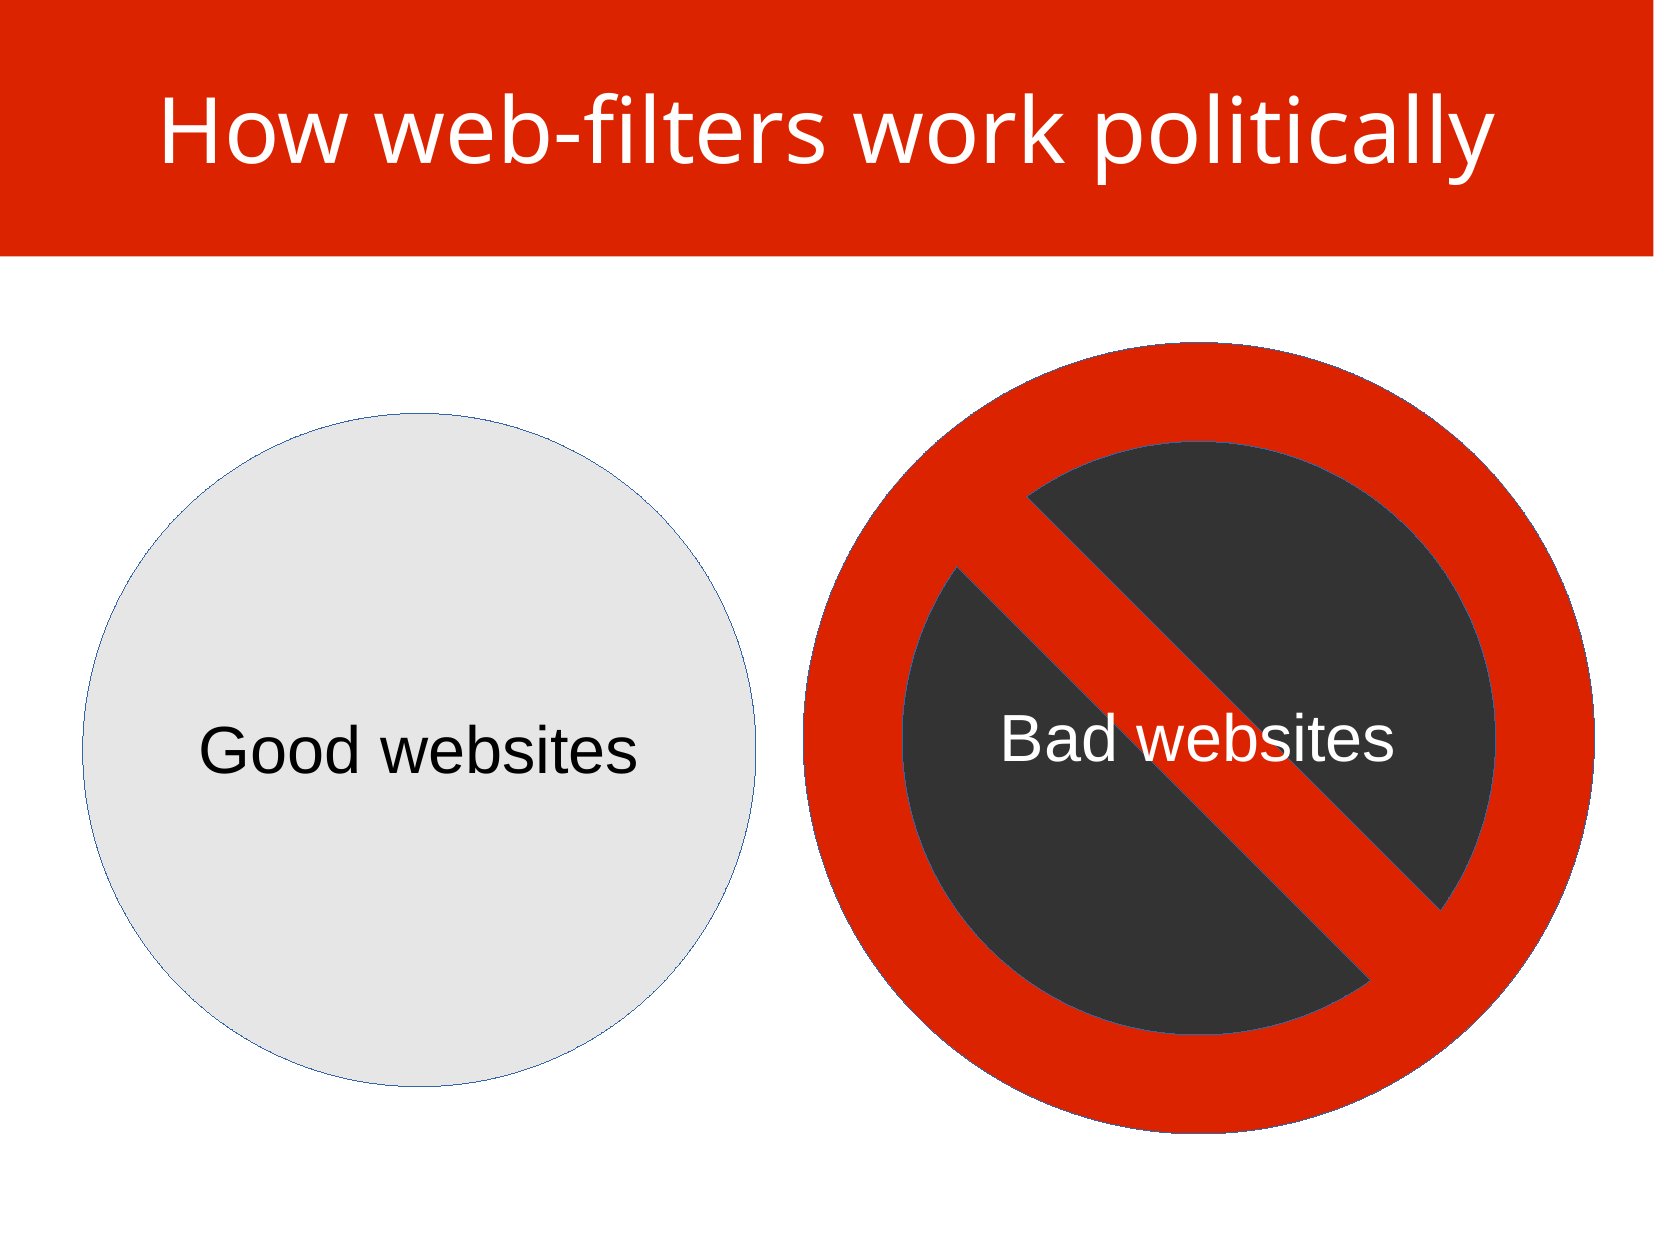

# How web-filters work politically
Good websites
Bad websites